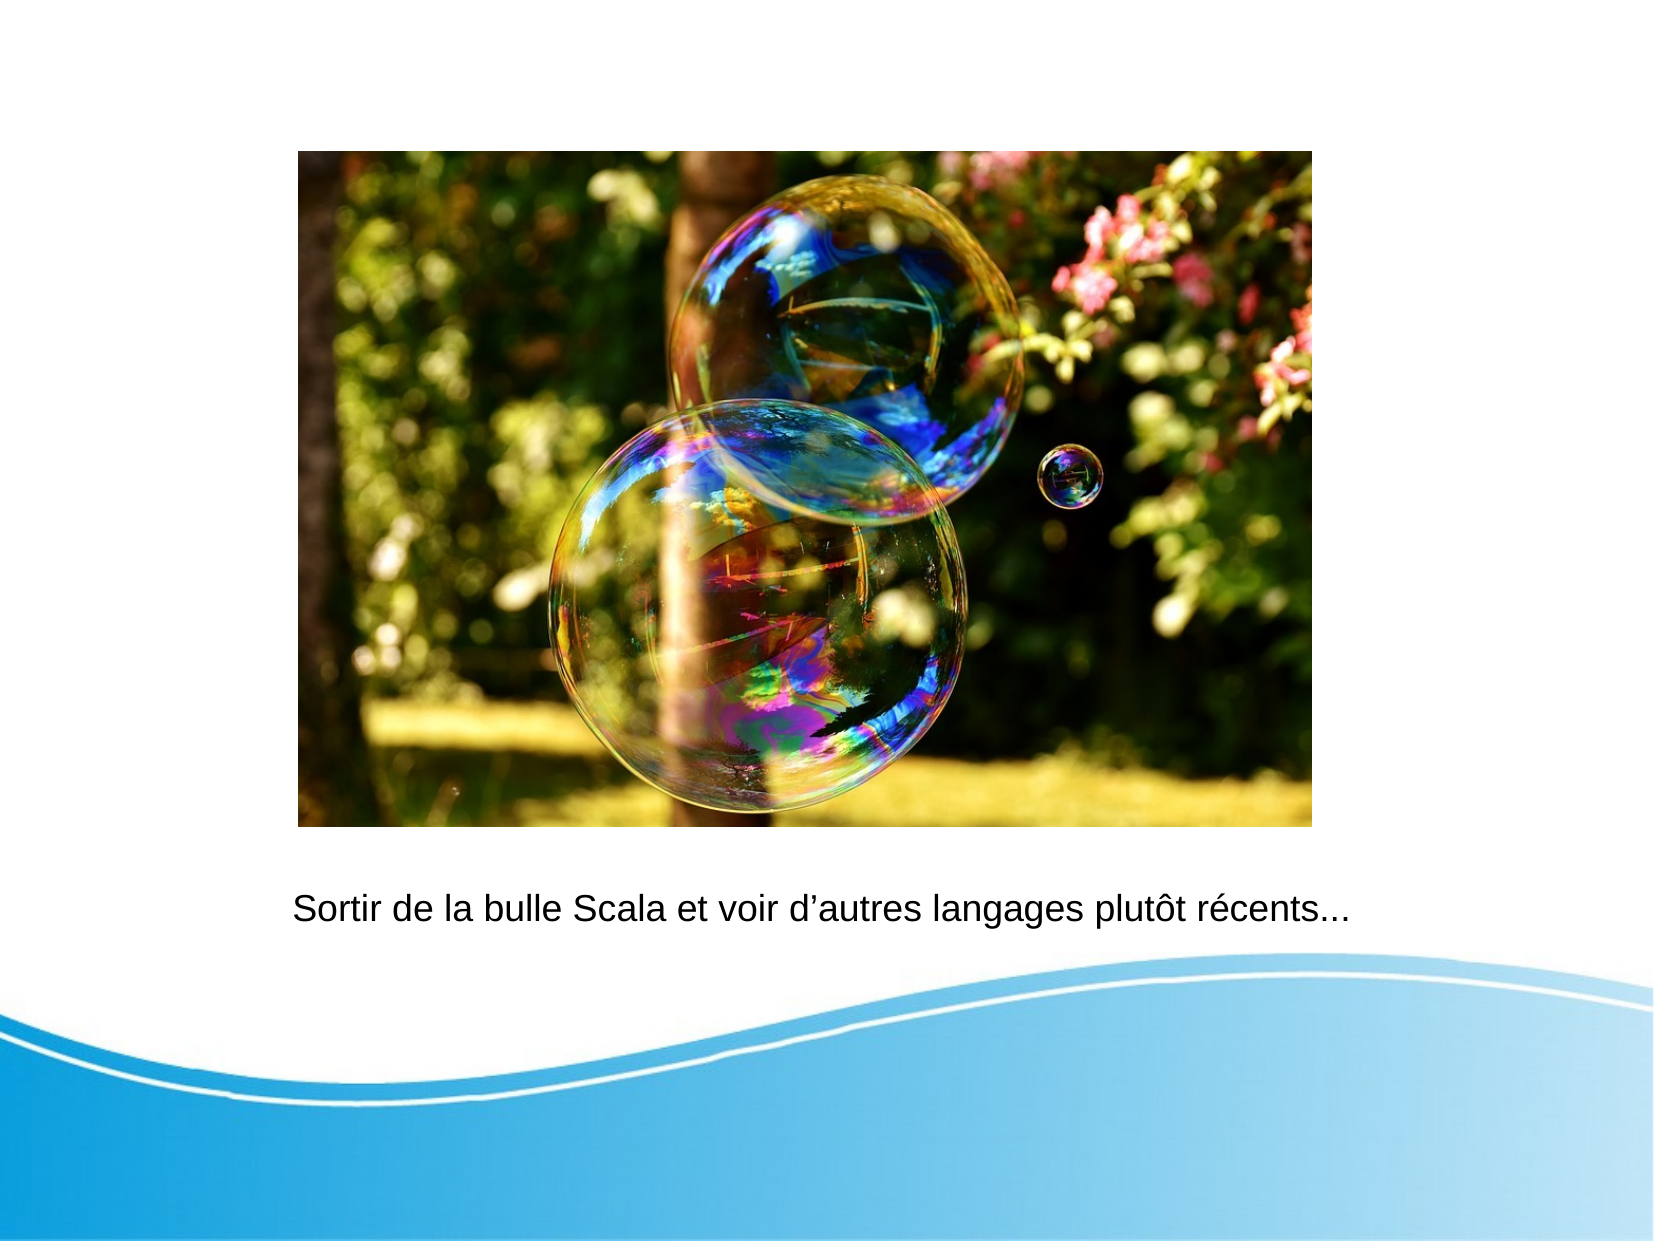

Sortir de la bulle Scala et voir d’autres langages plutôt récents...